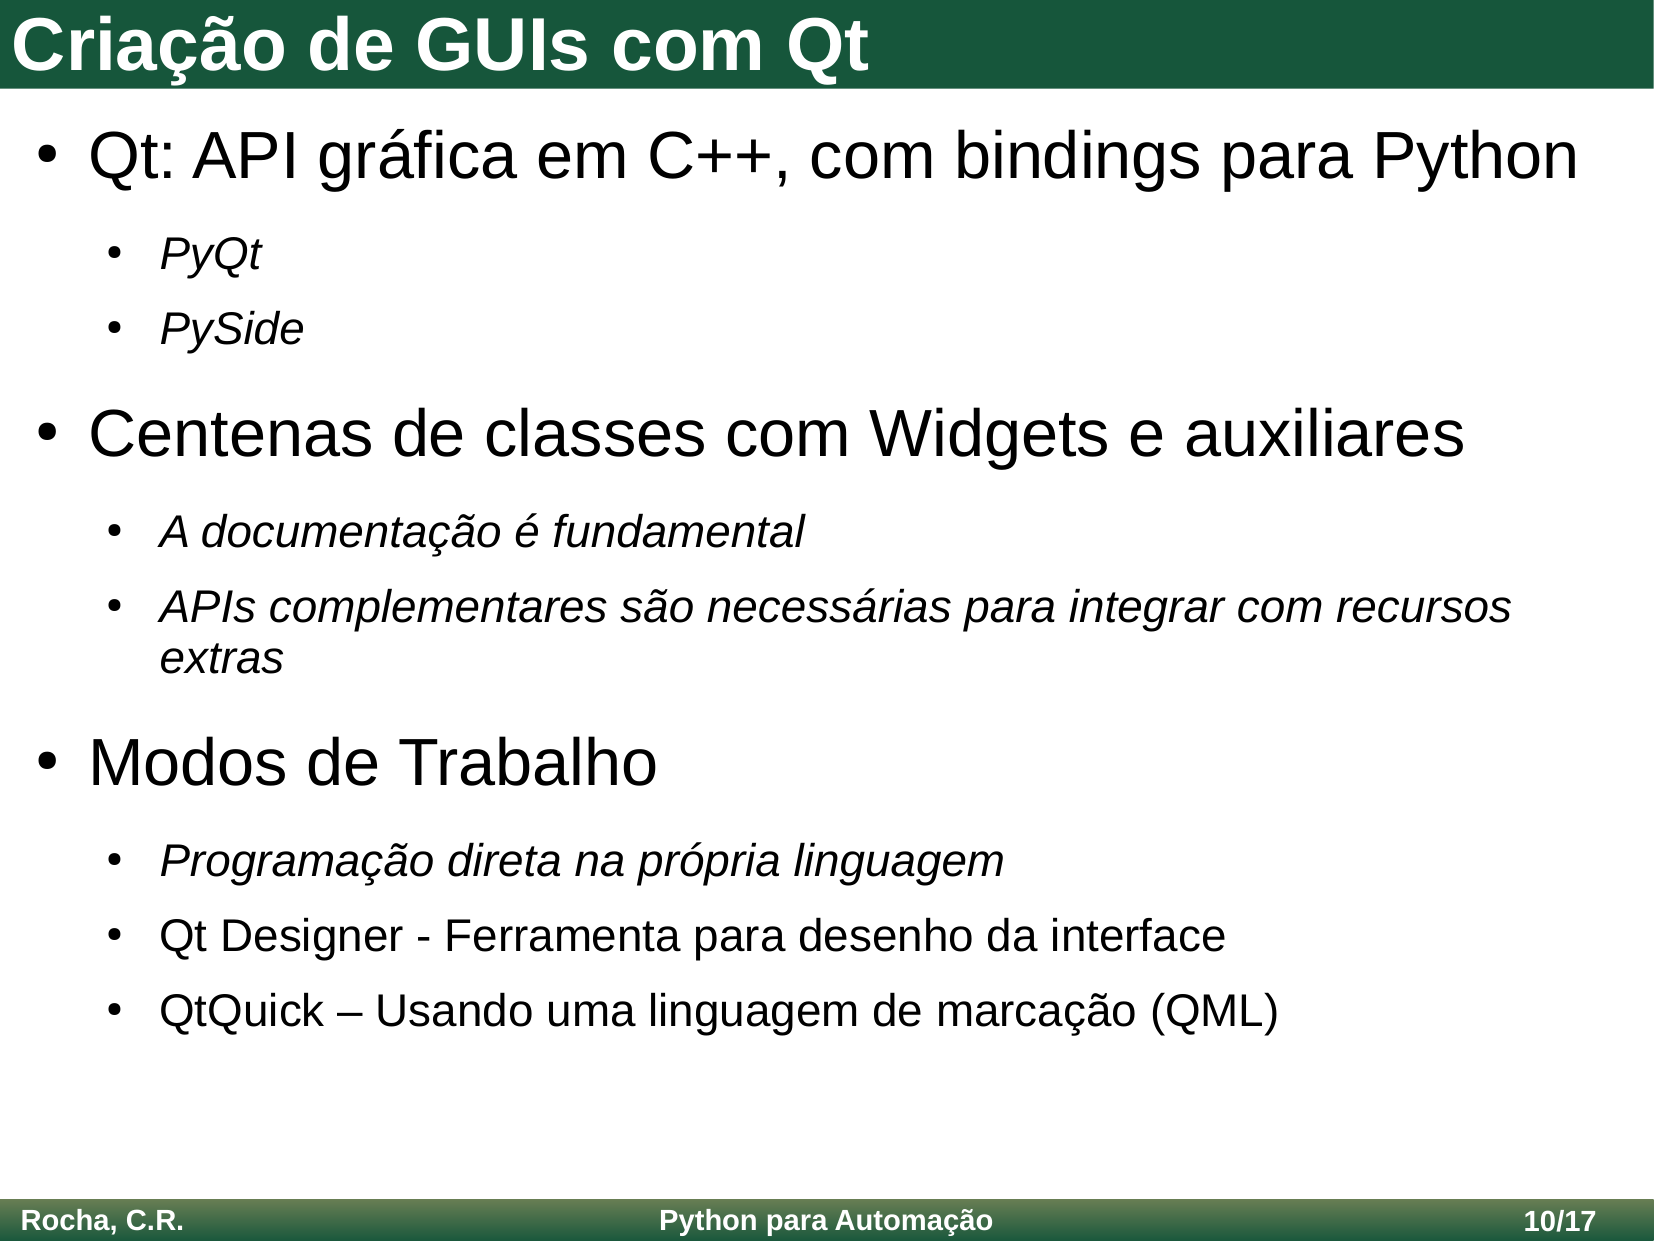

# Criação de GUIs com Qt
Qt: API gráfica em C++, com bindings para Python
PyQt
PySide
Centenas de classes com Widgets e auxiliares
A documentação é fundamental
APIs complementares são necessárias para integrar com recursos extras
Modos de Trabalho
Programação direta na própria linguagem
Qt Designer - Ferramenta para desenho da interface
QtQuick – Usando uma linguagem de marcação (QML)